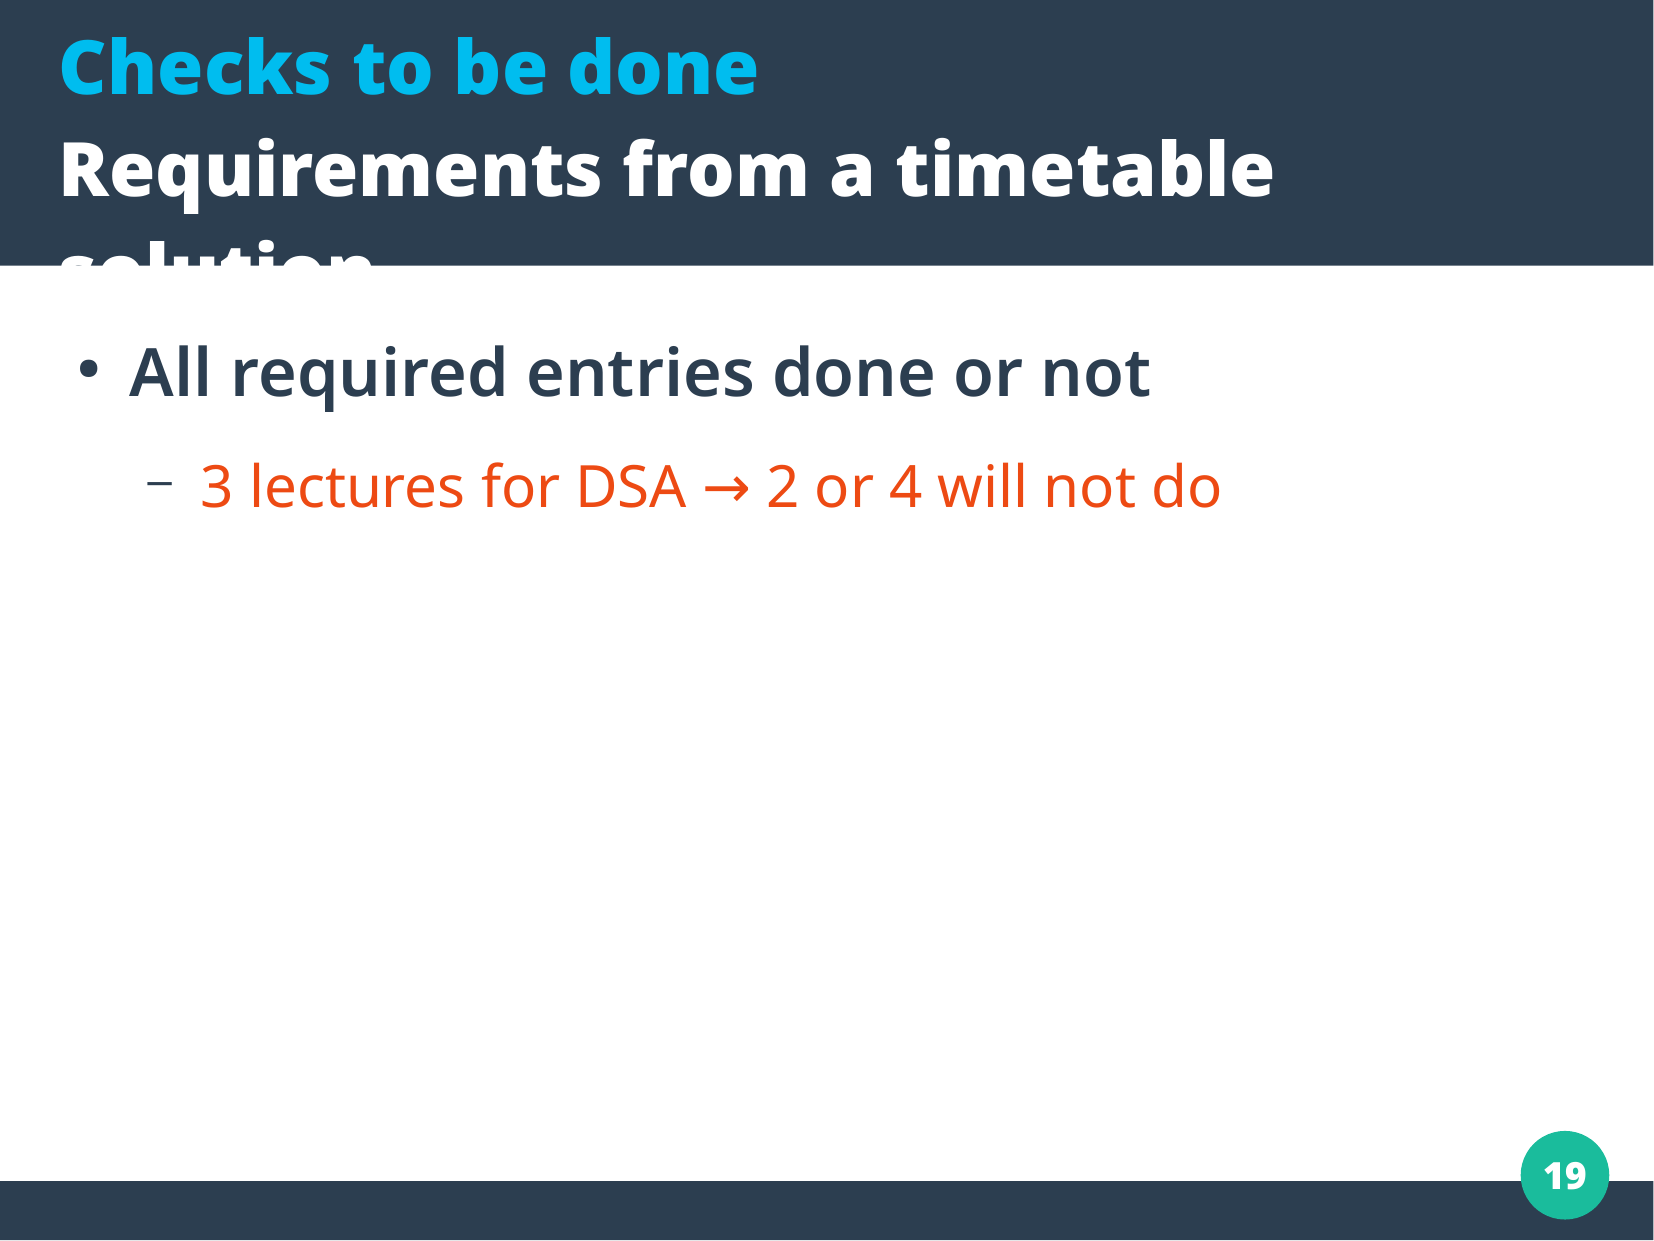

# Checks to be done Requirements from a timetable solution
All required entries done or not
3 lectures for DSA → 2 or 4 will not do
19